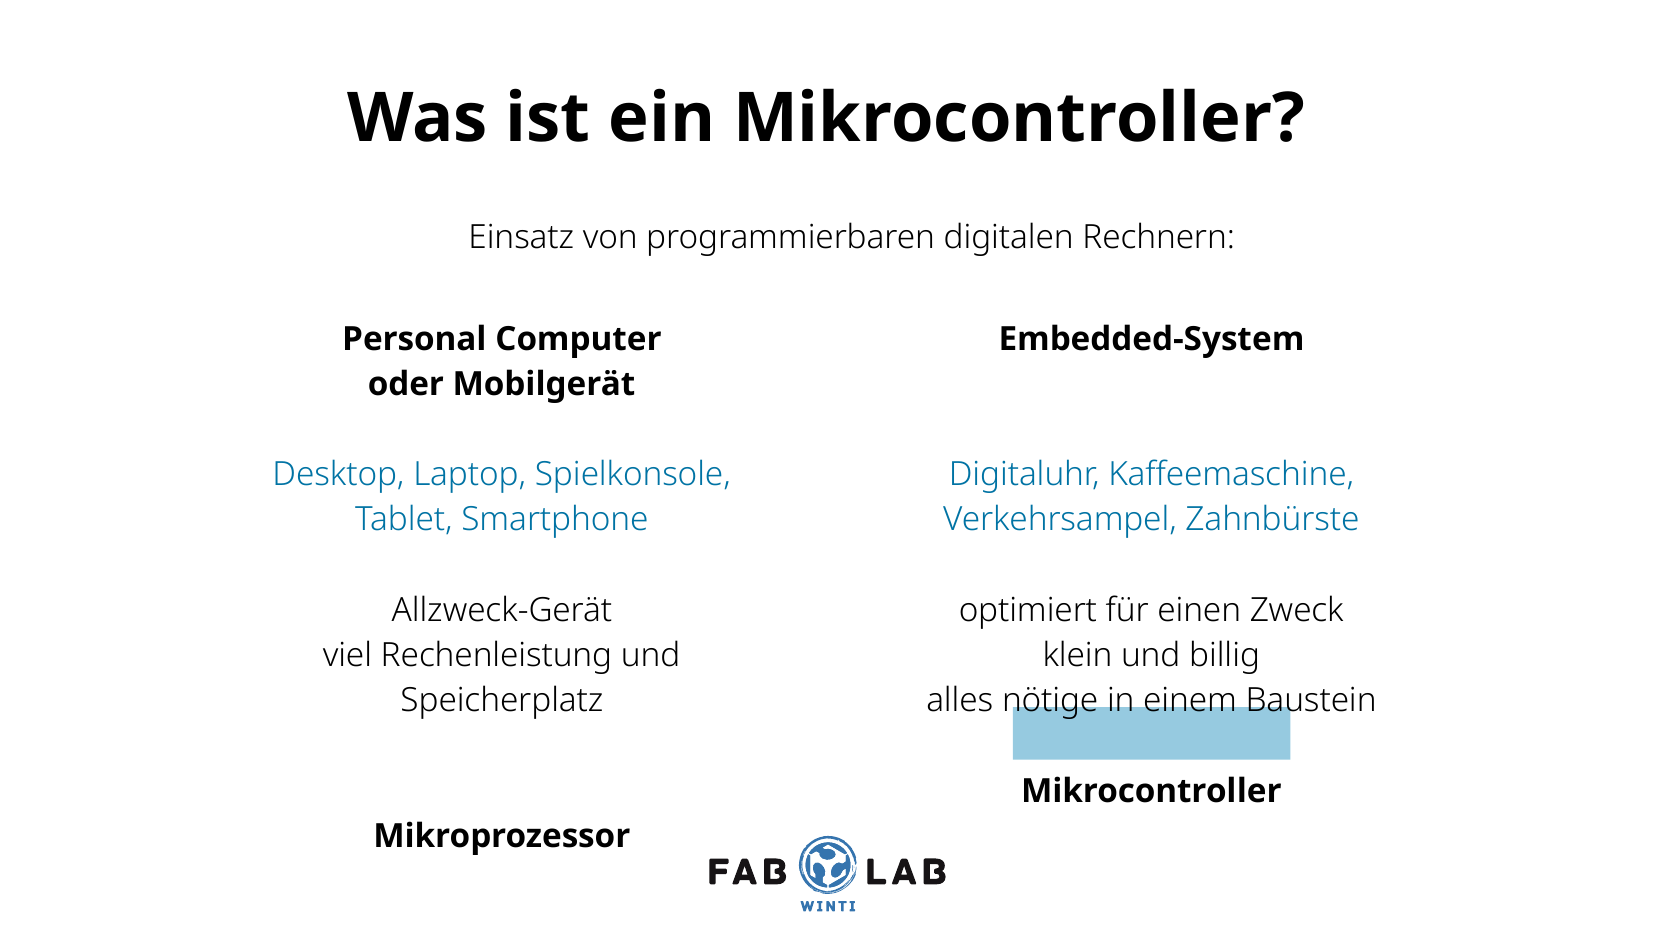

# Was ist ein Mikrocontroller?
Einsatz von programmierbaren digitalen Rechnern:
Personal Computer
oder Mobilgerät
Desktop, Laptop, Spielkonsole, Tablet, Smartphone
Allzweck-Gerät
viel Rechenleistung und Speicherplatz
Mikroprozessor
Embedded-System
Digitaluhr, Kaffeemaschine, Verkehrsampel, Zahnbürste
optimiert für einen Zweck
klein und billig
alles nötige in einem Baustein
Mikrocontroller